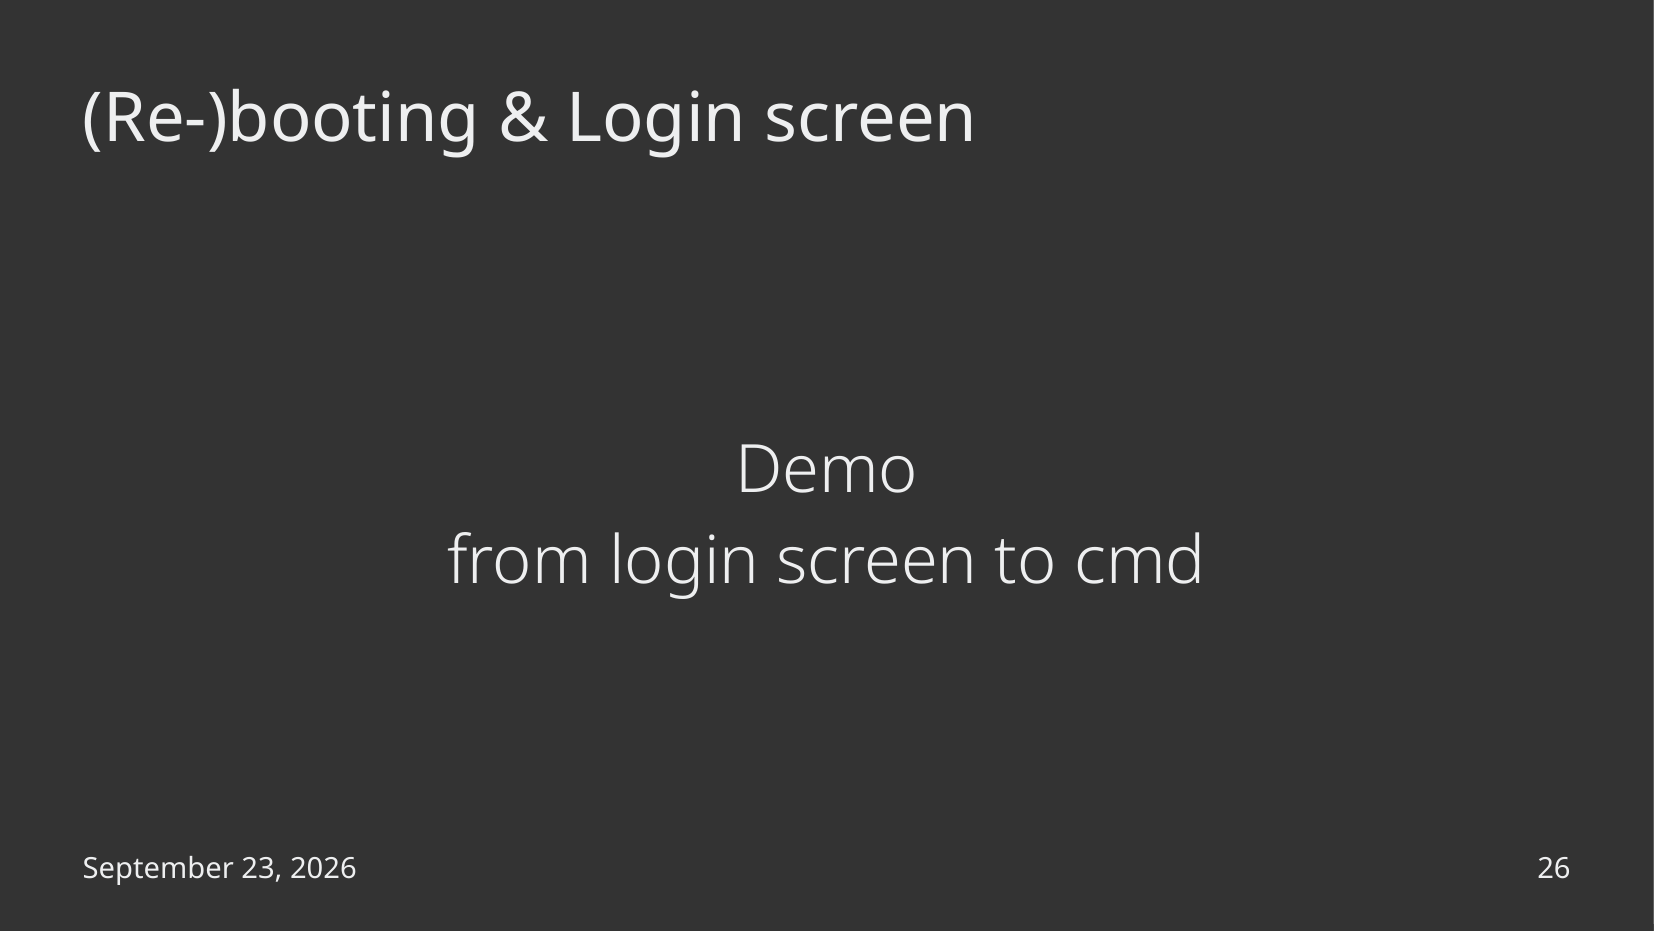

# (Re-)booting & Login screen
Demo
from login screen to cmd
26